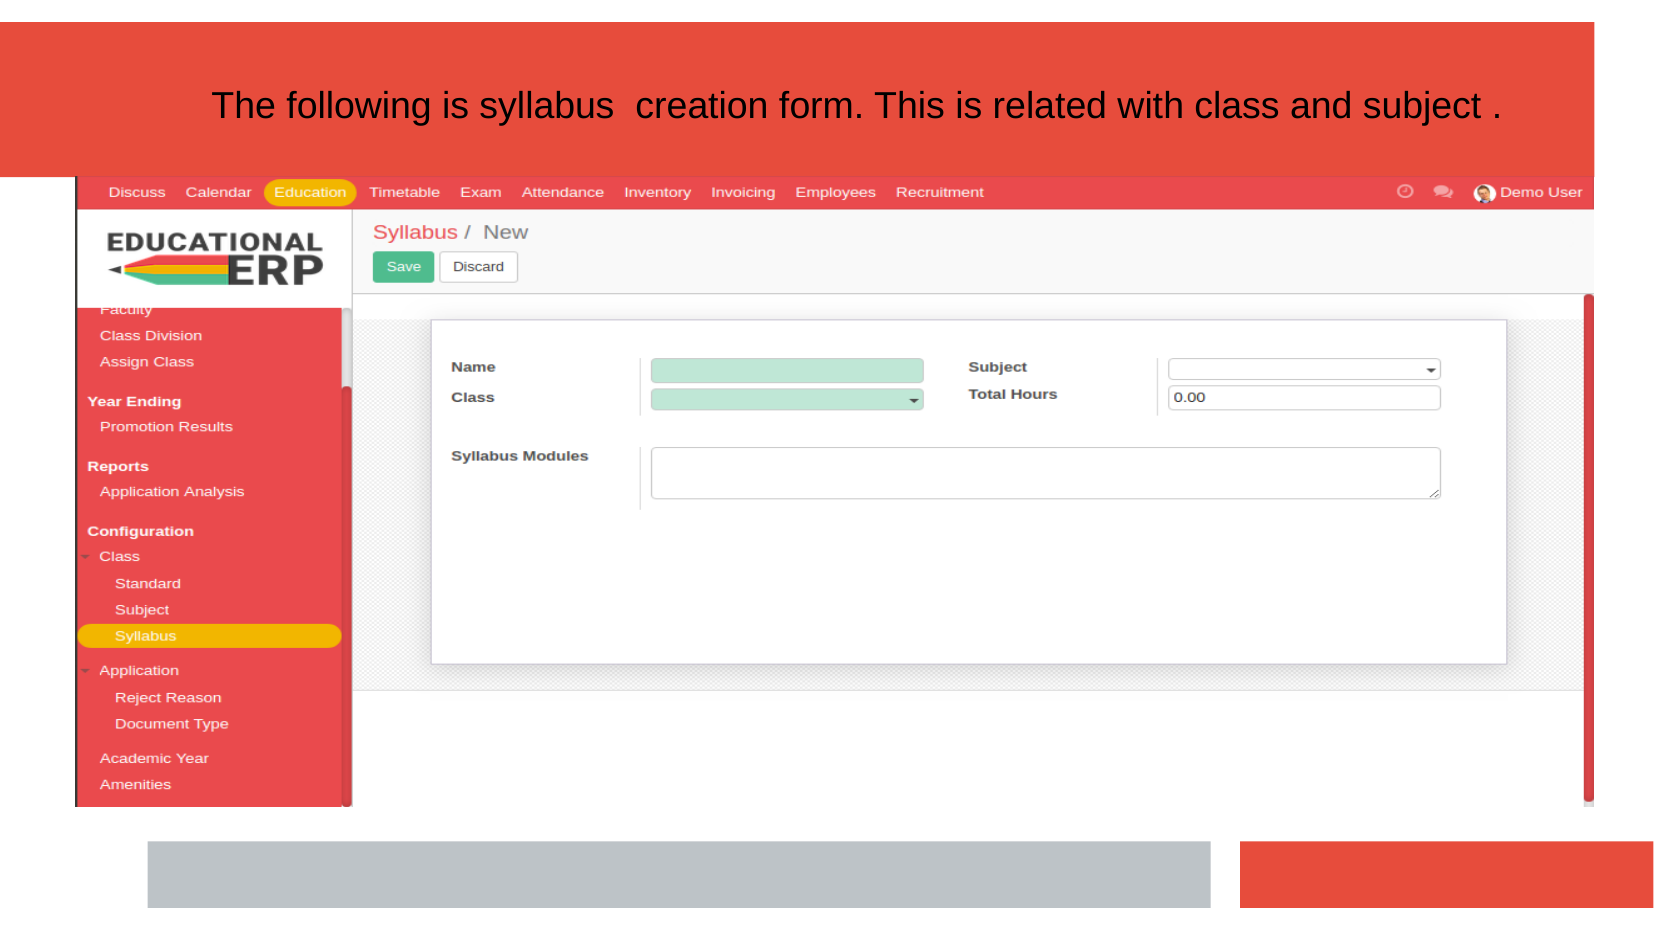

The following is syllabus creation form. This is related with class and subject .